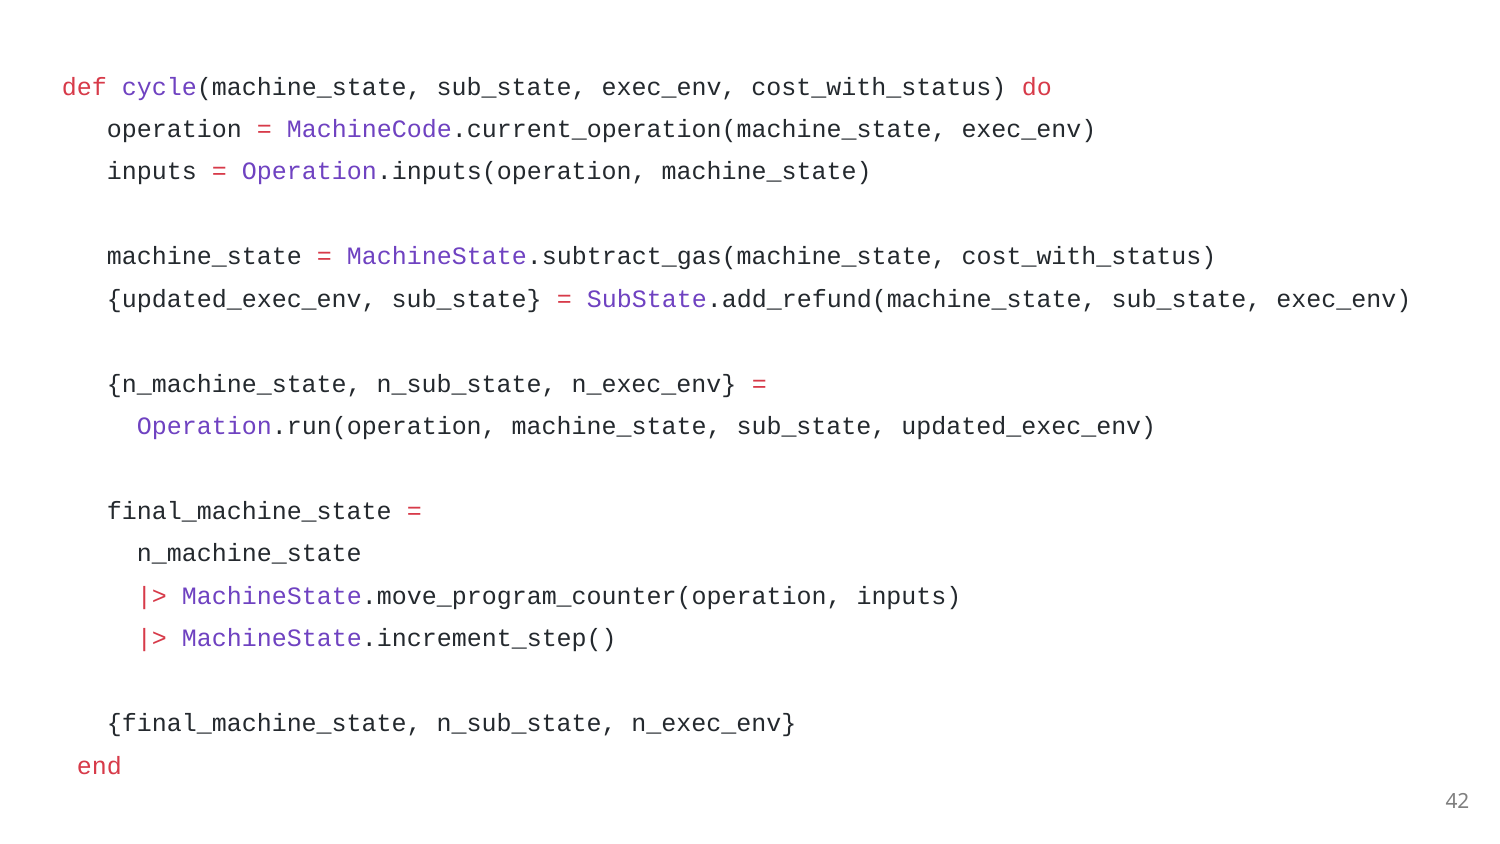

# def cycle(machine_state, sub_state, exec_env, cost_with_status) do
 operation = MachineCode.current_operation(machine_state, exec_env)
 inputs = Operation.inputs(operation, machine_state)
 machine_state = MachineState.subtract_gas(machine_state, cost_with_status)
 {updated_exec_env, sub_state} = SubState.add_refund(machine_state, sub_state, exec_env)
 {n_machine_state, n_sub_state, n_exec_env} =
 Operation.run(operation, machine_state, sub_state, updated_exec_env)
 final_machine_state =
 n_machine_state
 |> MachineState.move_program_counter(operation, inputs)
 |> MachineState.increment_step()
 {final_machine_state, n_sub_state, n_exec_env}
 end